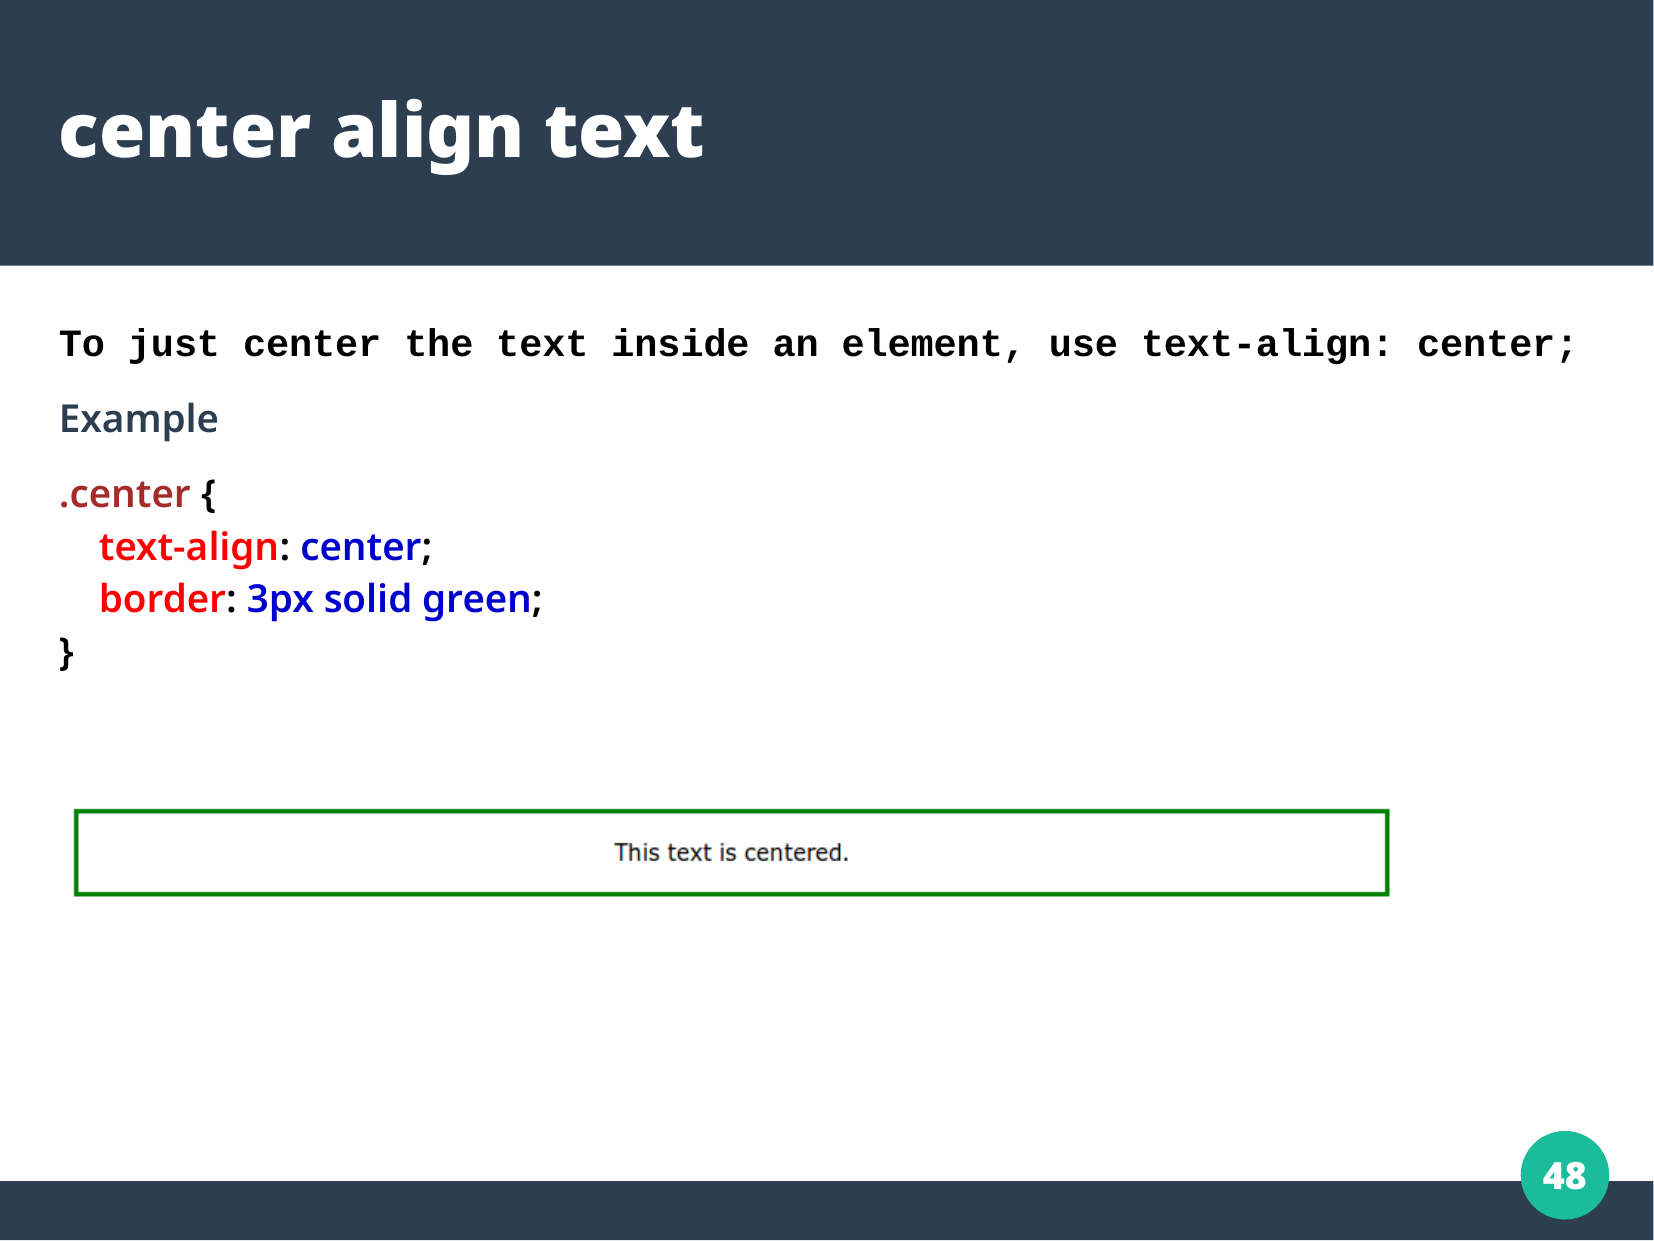

center align text
# To just center the text inside an element, use text-align: center;
Example
.center {
    text-align: center;
    border: 3px solid green;
}
48